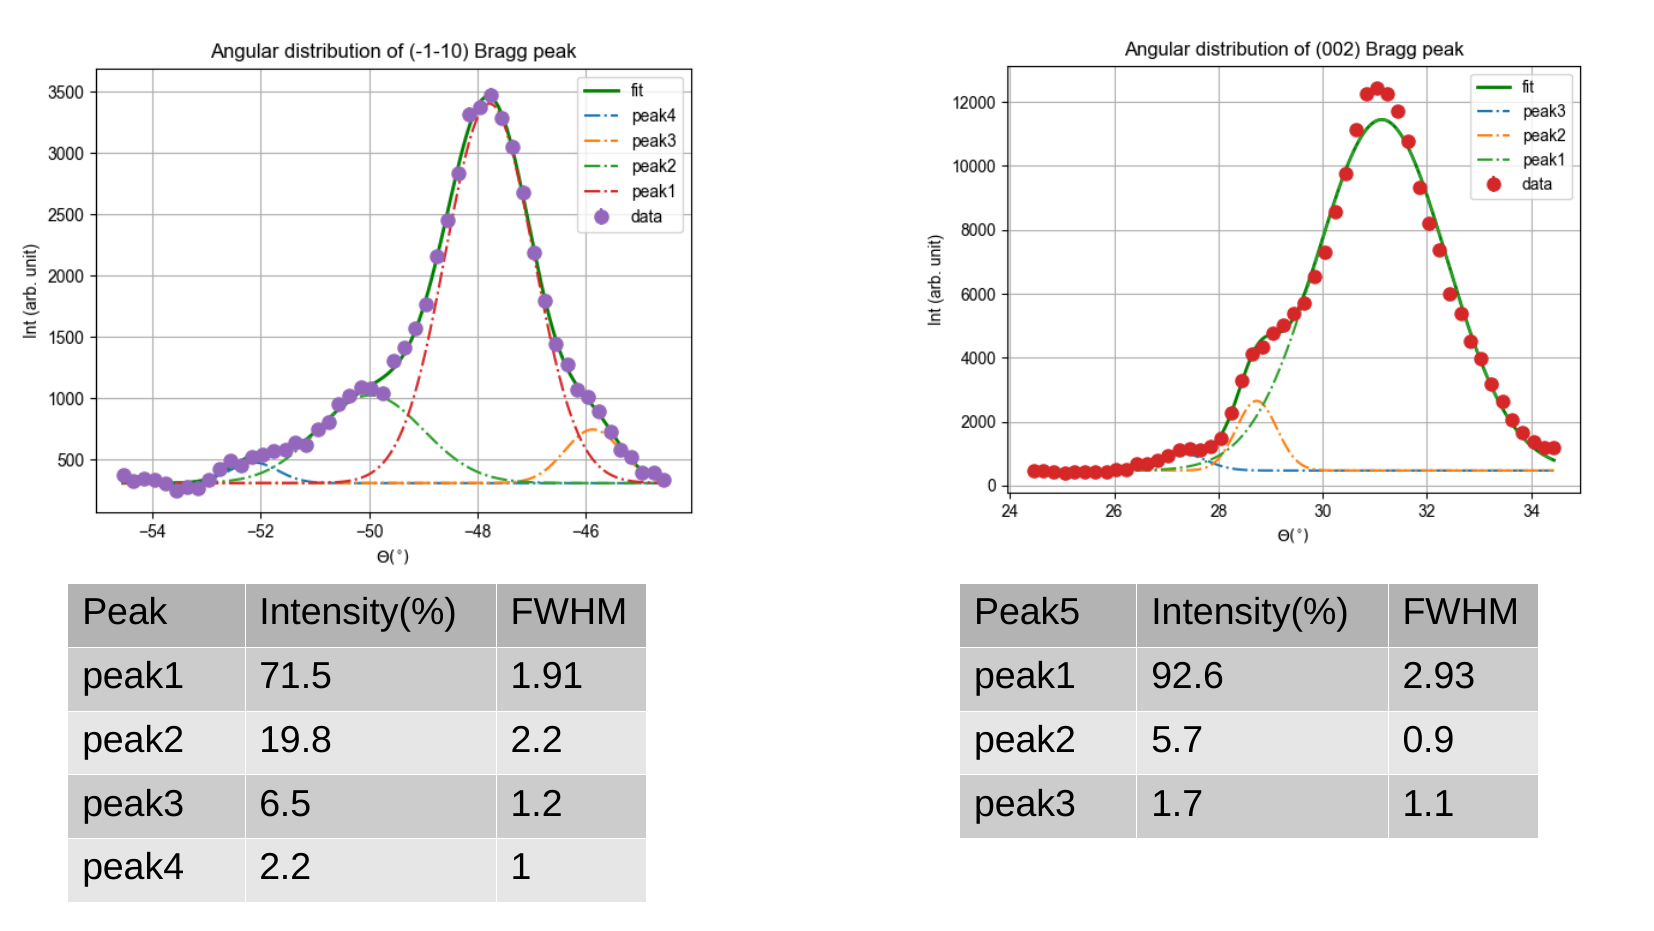

| Peak | Intensity(%) | FWHM |
| --- | --- | --- |
| peak1 | 71.5 | 1.91 |
| peak2 | 19.8 | 2.2 |
| peak3 | 6.5 | 1.2 |
| peak4 | 2.2 | 1 |
| Peak5 | Intensity(%) | FWHM |
| --- | --- | --- |
| peak1 | 92.6 | 2.93 |
| peak2 | 5.7 | 0.9 |
| peak3 | 1.7 | 1.1 |